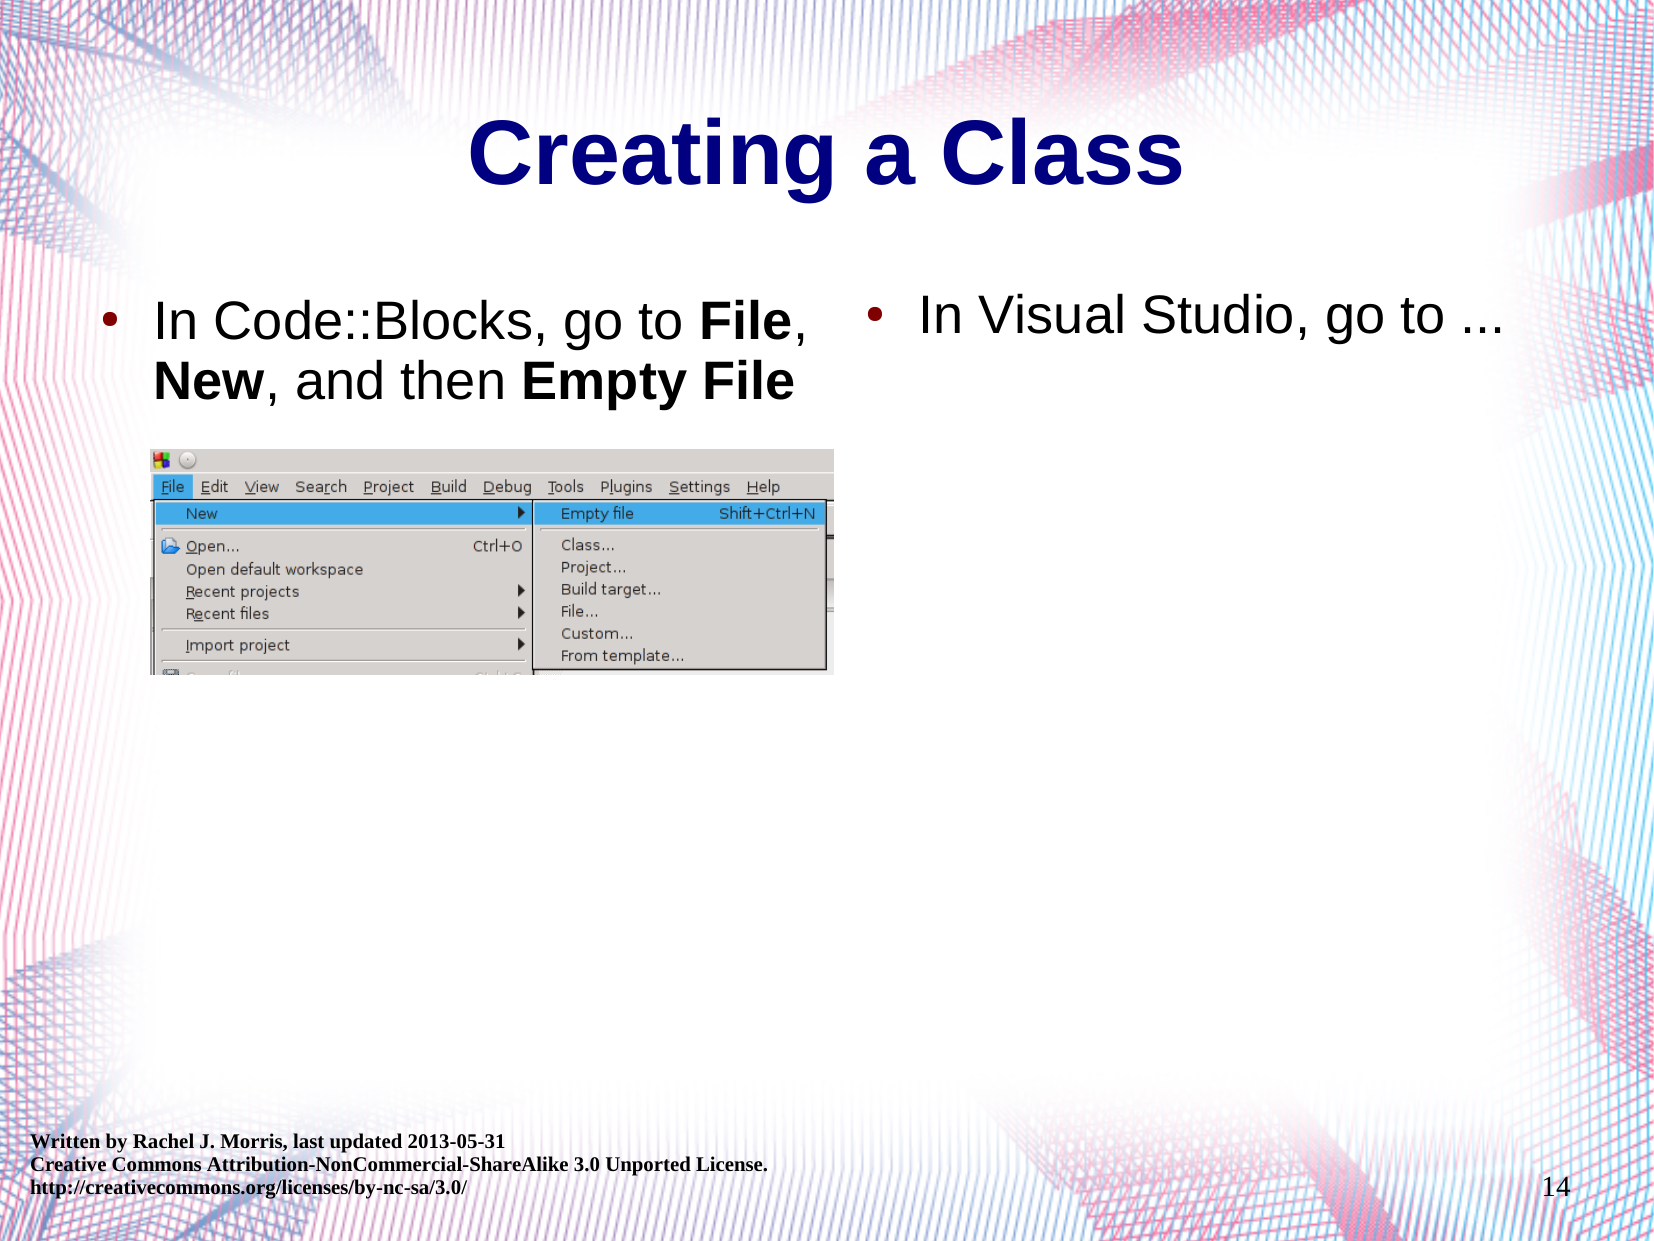

# Creating a Class
In Visual Studio, go to ...
In Code::Blocks, go to File, New, and then Empty File
14